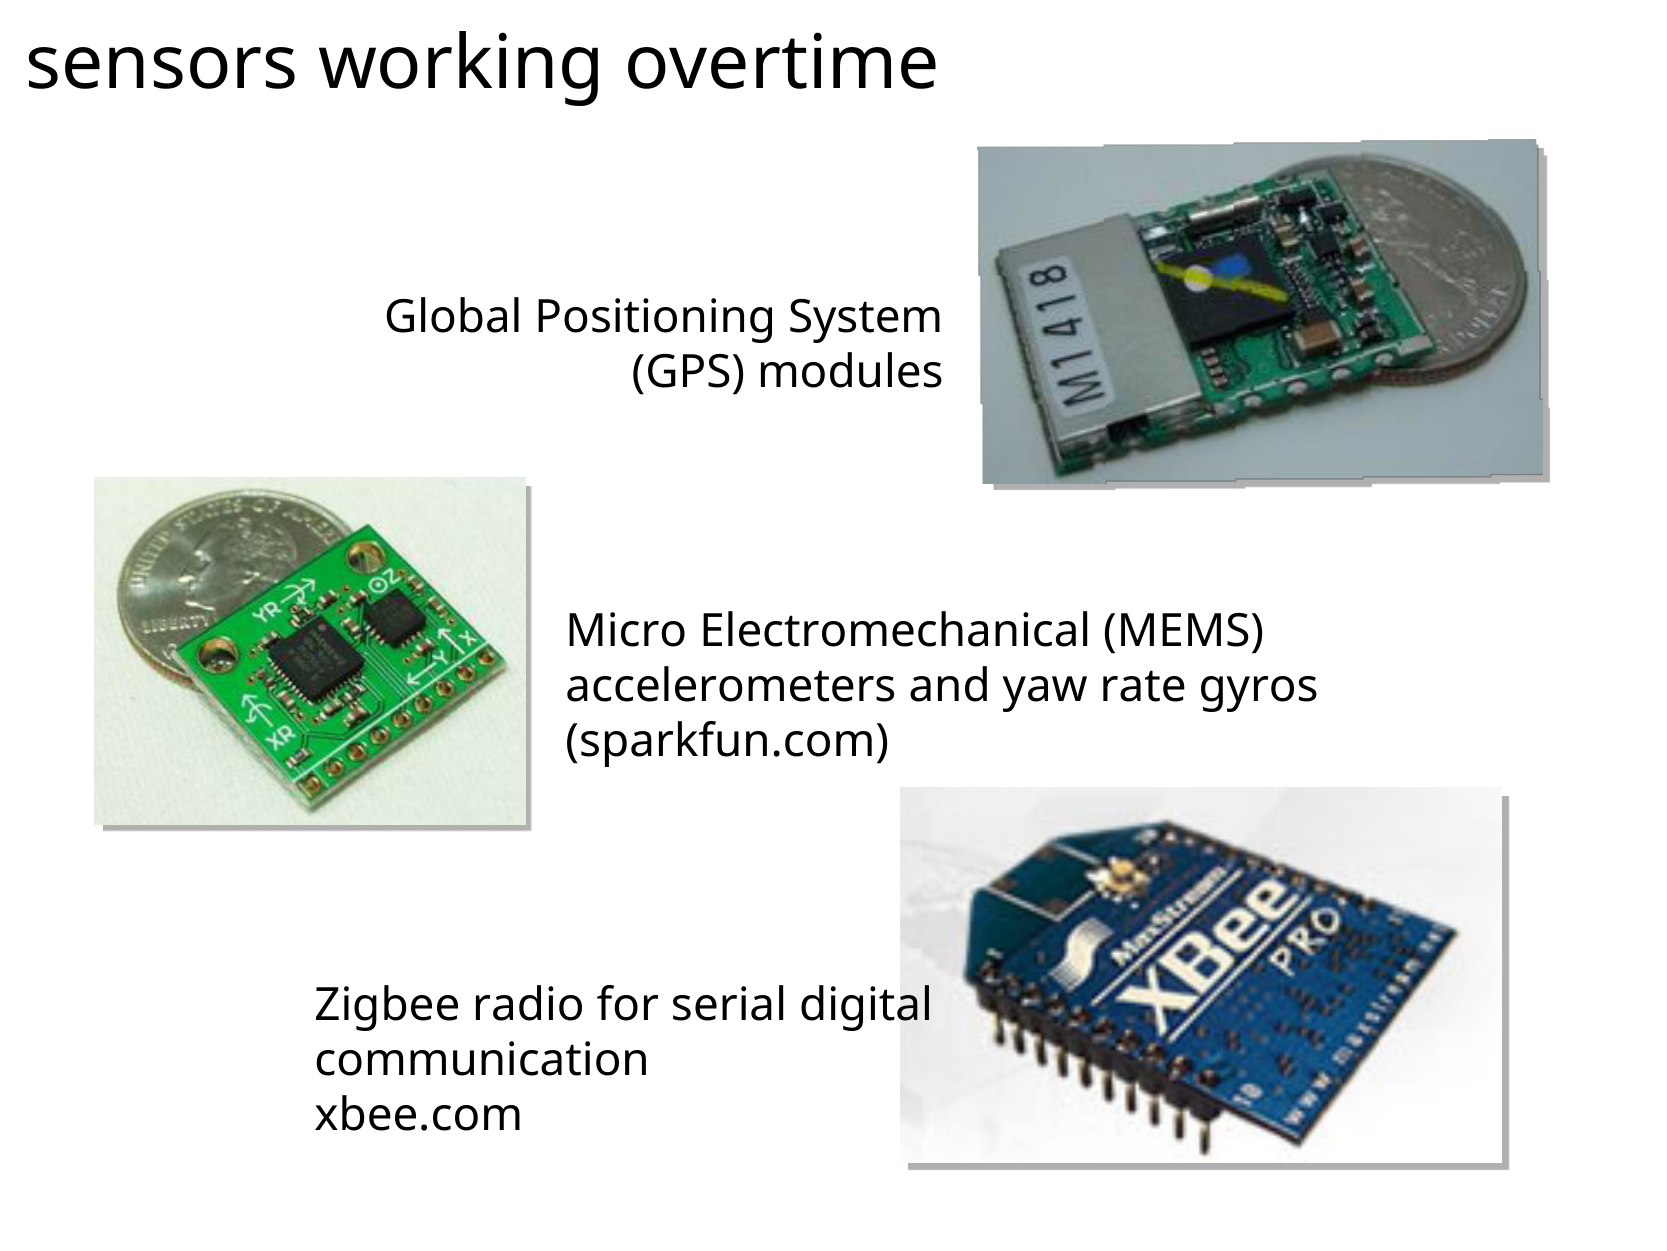

# sensors working overtime
Global Positioning System (GPS) modules
Micro Electromechanical (MEMS) accelerometers and yaw rate gyros
(sparkfun.com)
Zigbee radio for serial digital
communication
xbee.com